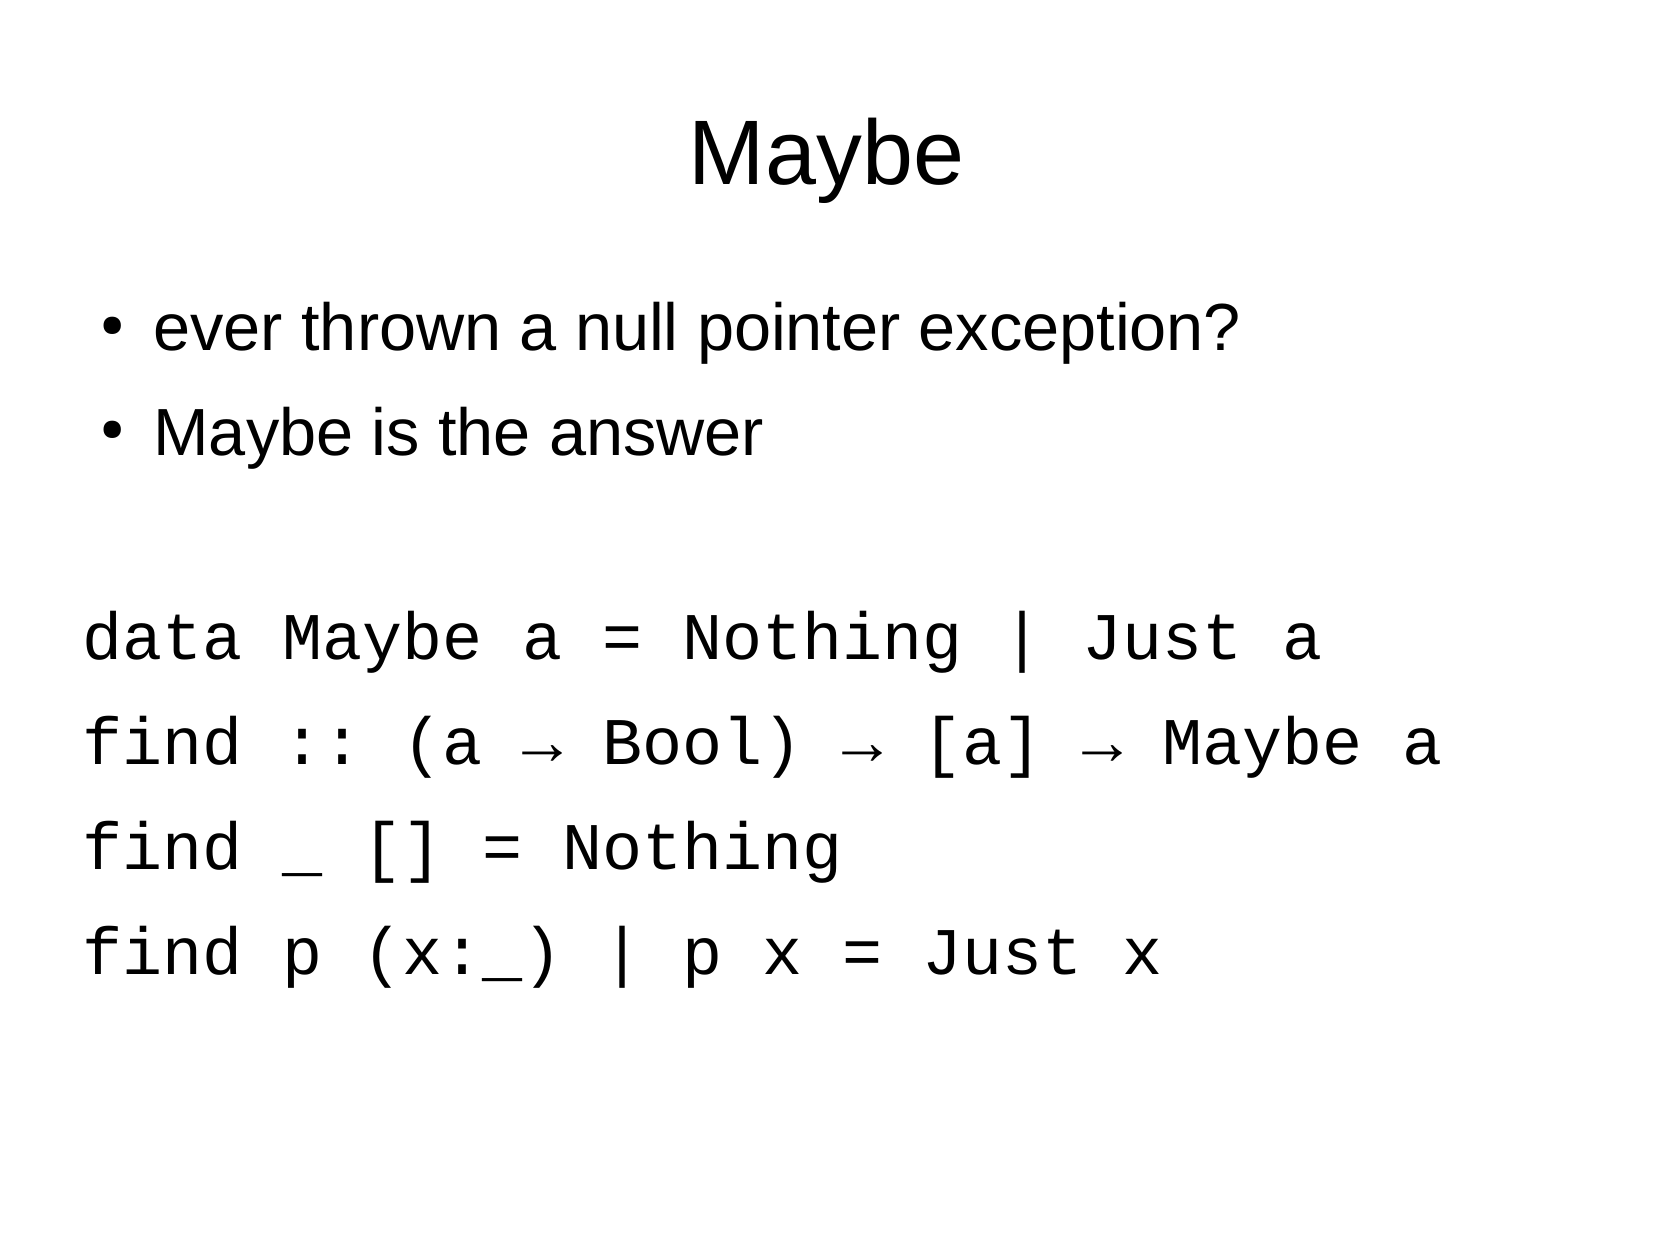

# Maybe
ever thrown a null pointer exception?
Maybe is the answer
data Maybe a = Nothing | Just a
find :: (a → Bool) → [a] → Maybe a
find _ [] = Nothing
find p (x:_) | p x = Just x